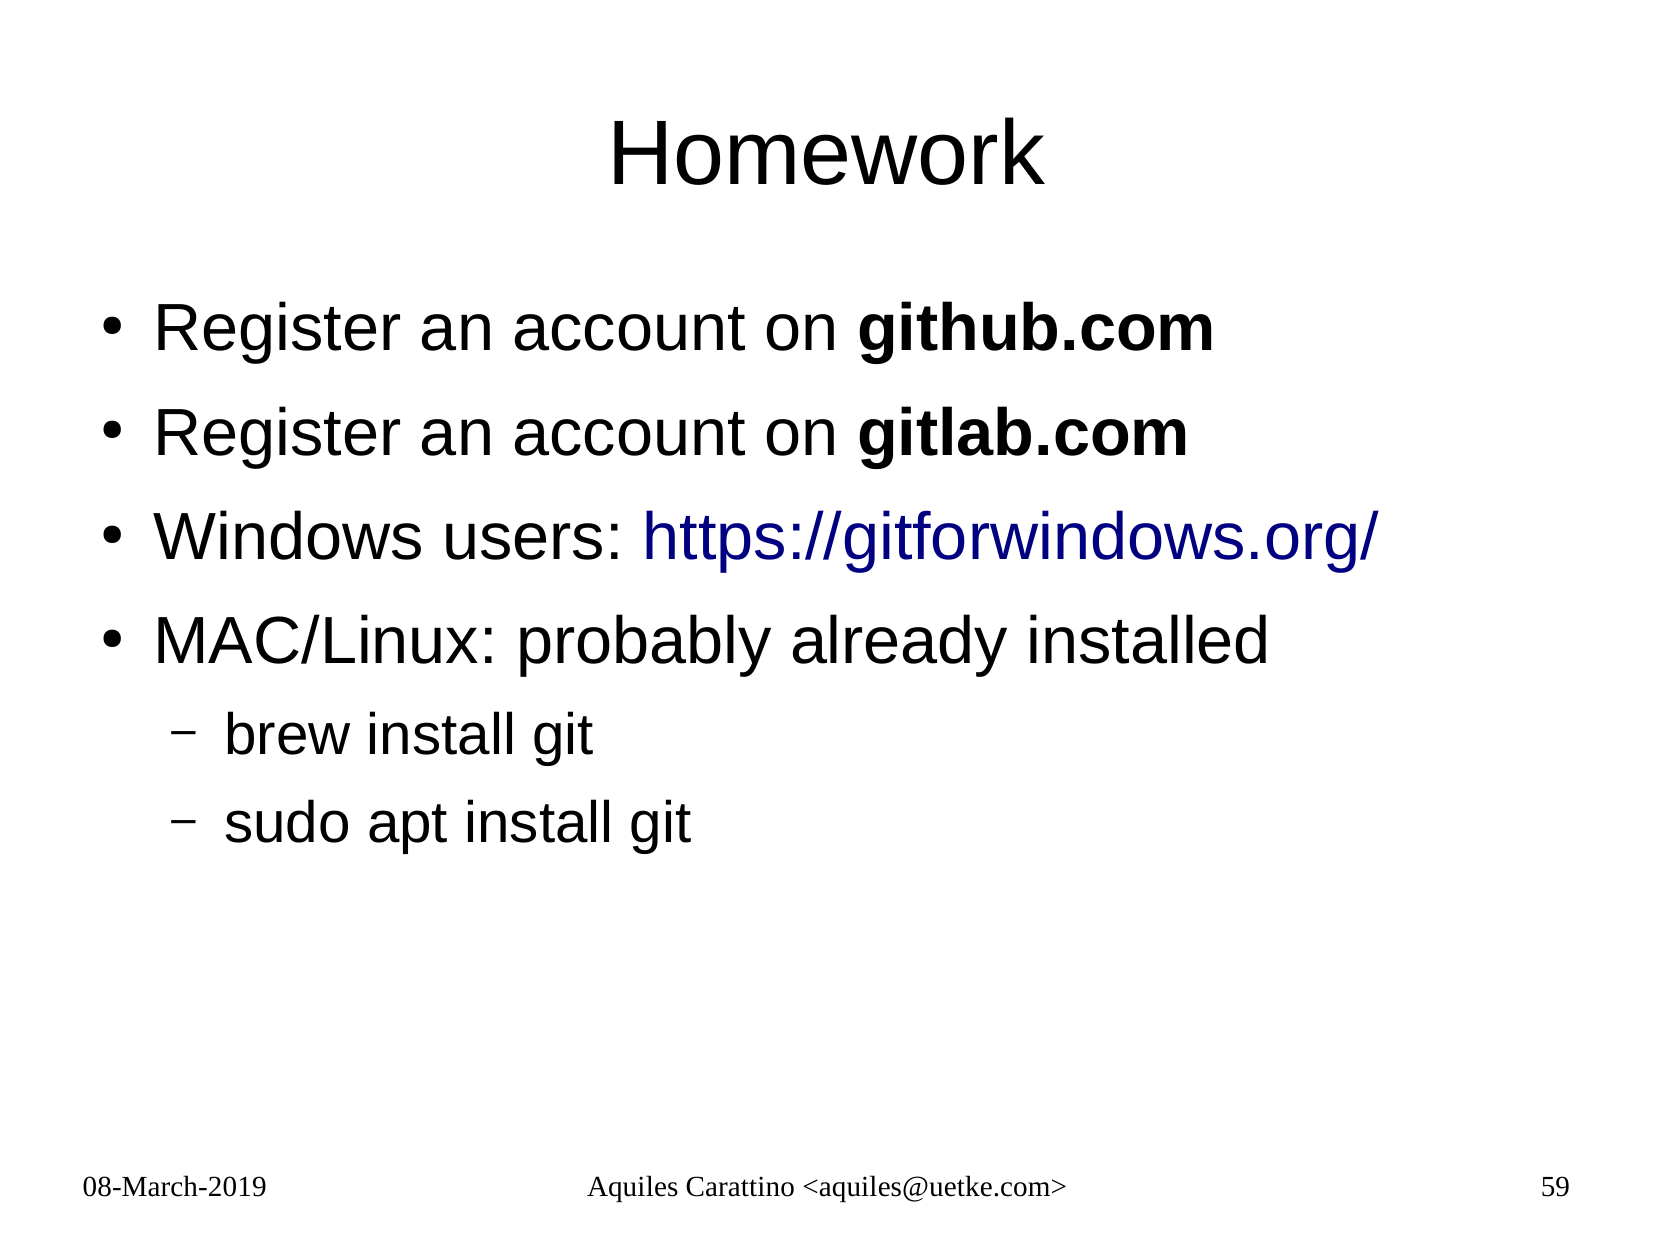

# Homework
Register an account on github.com
Register an account on gitlab.com
Windows users: https://gitforwindows.org/
MAC/Linux: probably already installed
brew install git
sudo apt install git
08-March-2019
Aquiles Carattino <aquiles@uetke.com>
59